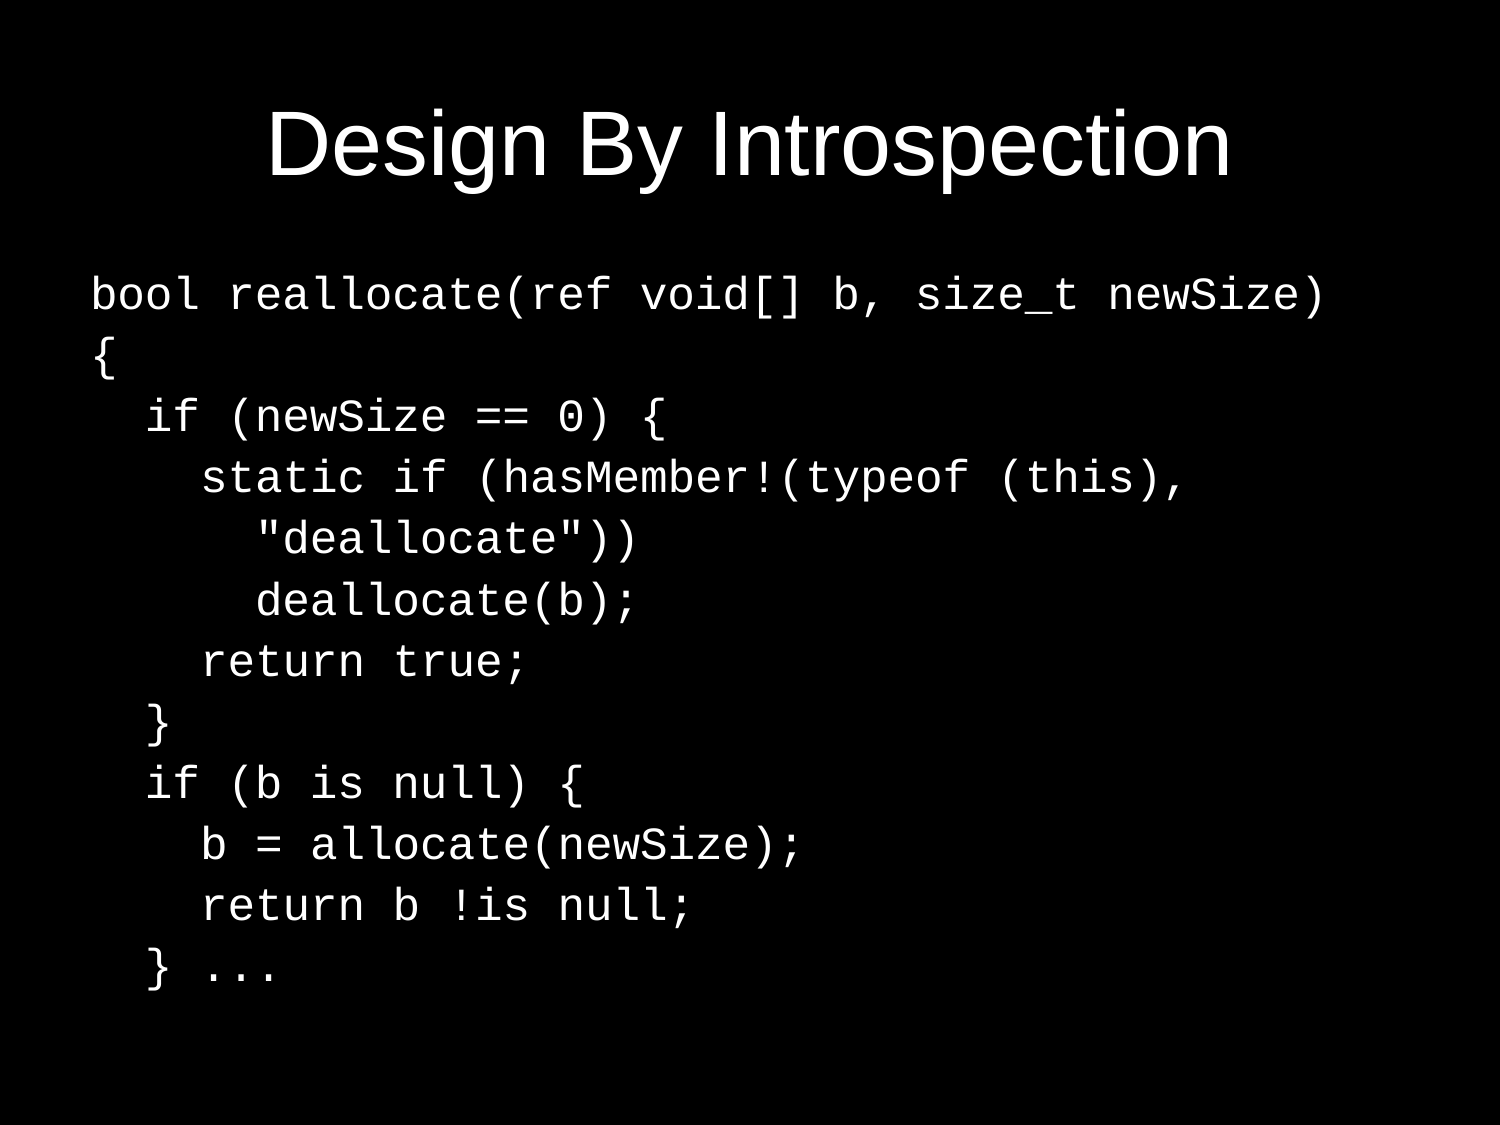

# Design By Introspection
bool reallocate(ref void[] b, size_t newSize)
{
 if (newSize == 0) {
 static if (hasMember!(typeof (this),
 "deallocate"))
 deallocate(b);
 return true;
 }
 if (b is null) {
 b = allocate(newSize);
 return b !is null;
 } ...